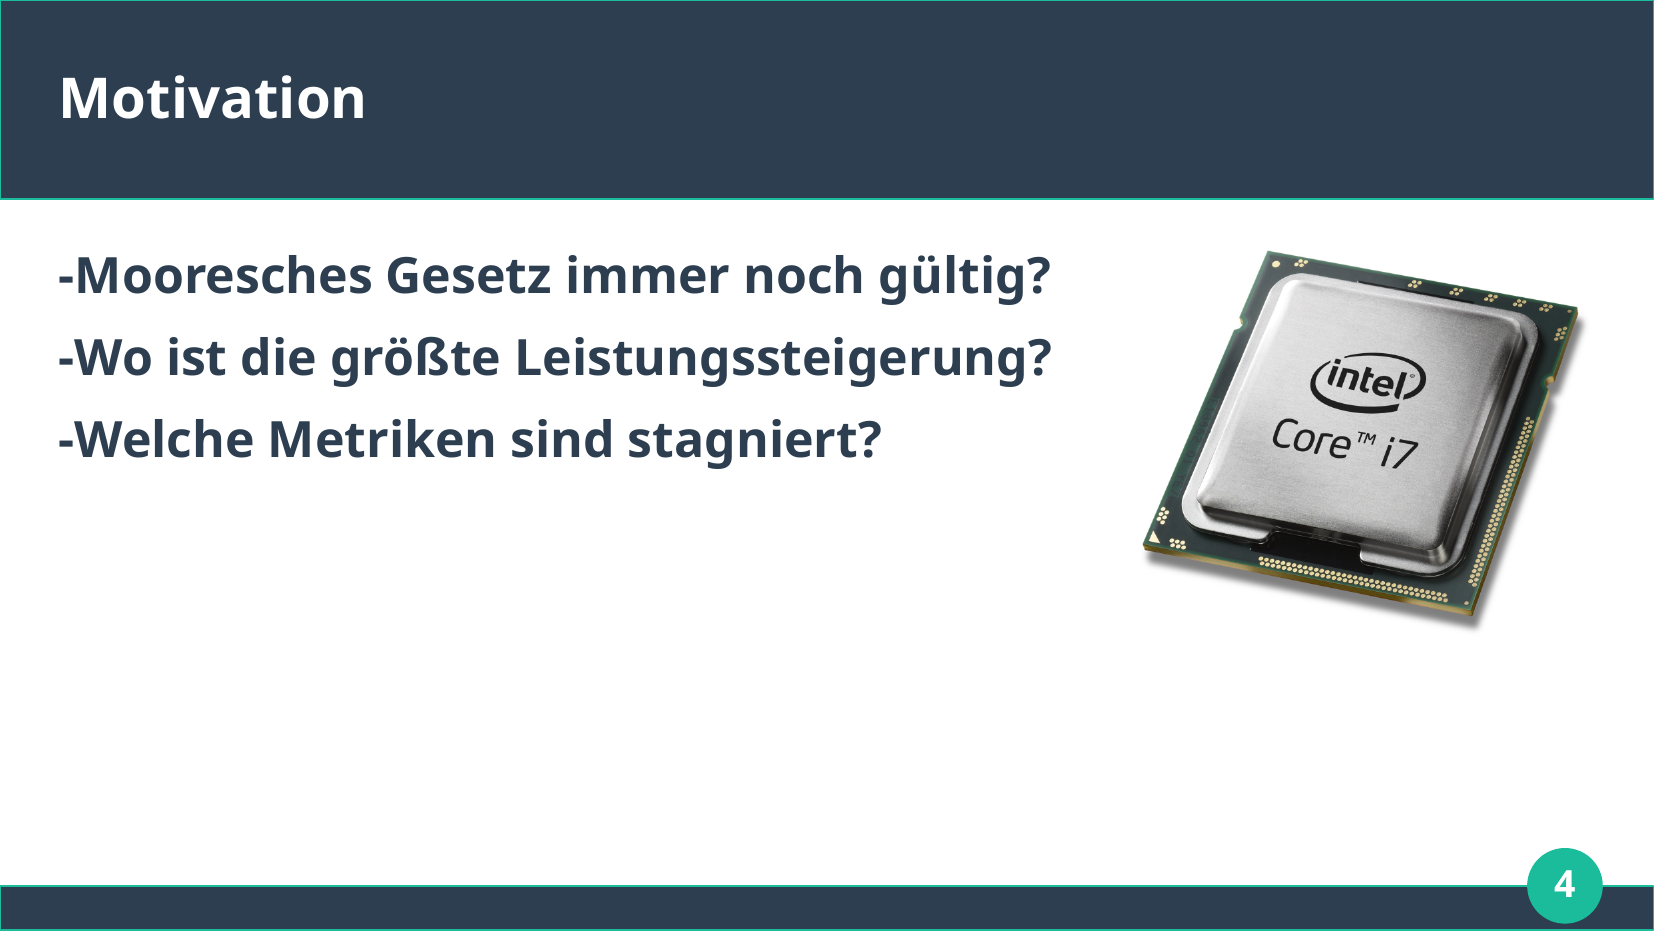

# Motivation
-Mooresches Gesetz immer noch gültig?
-Wo ist die größte Leistungssteigerung?
-Welche Metriken sind stagniert?